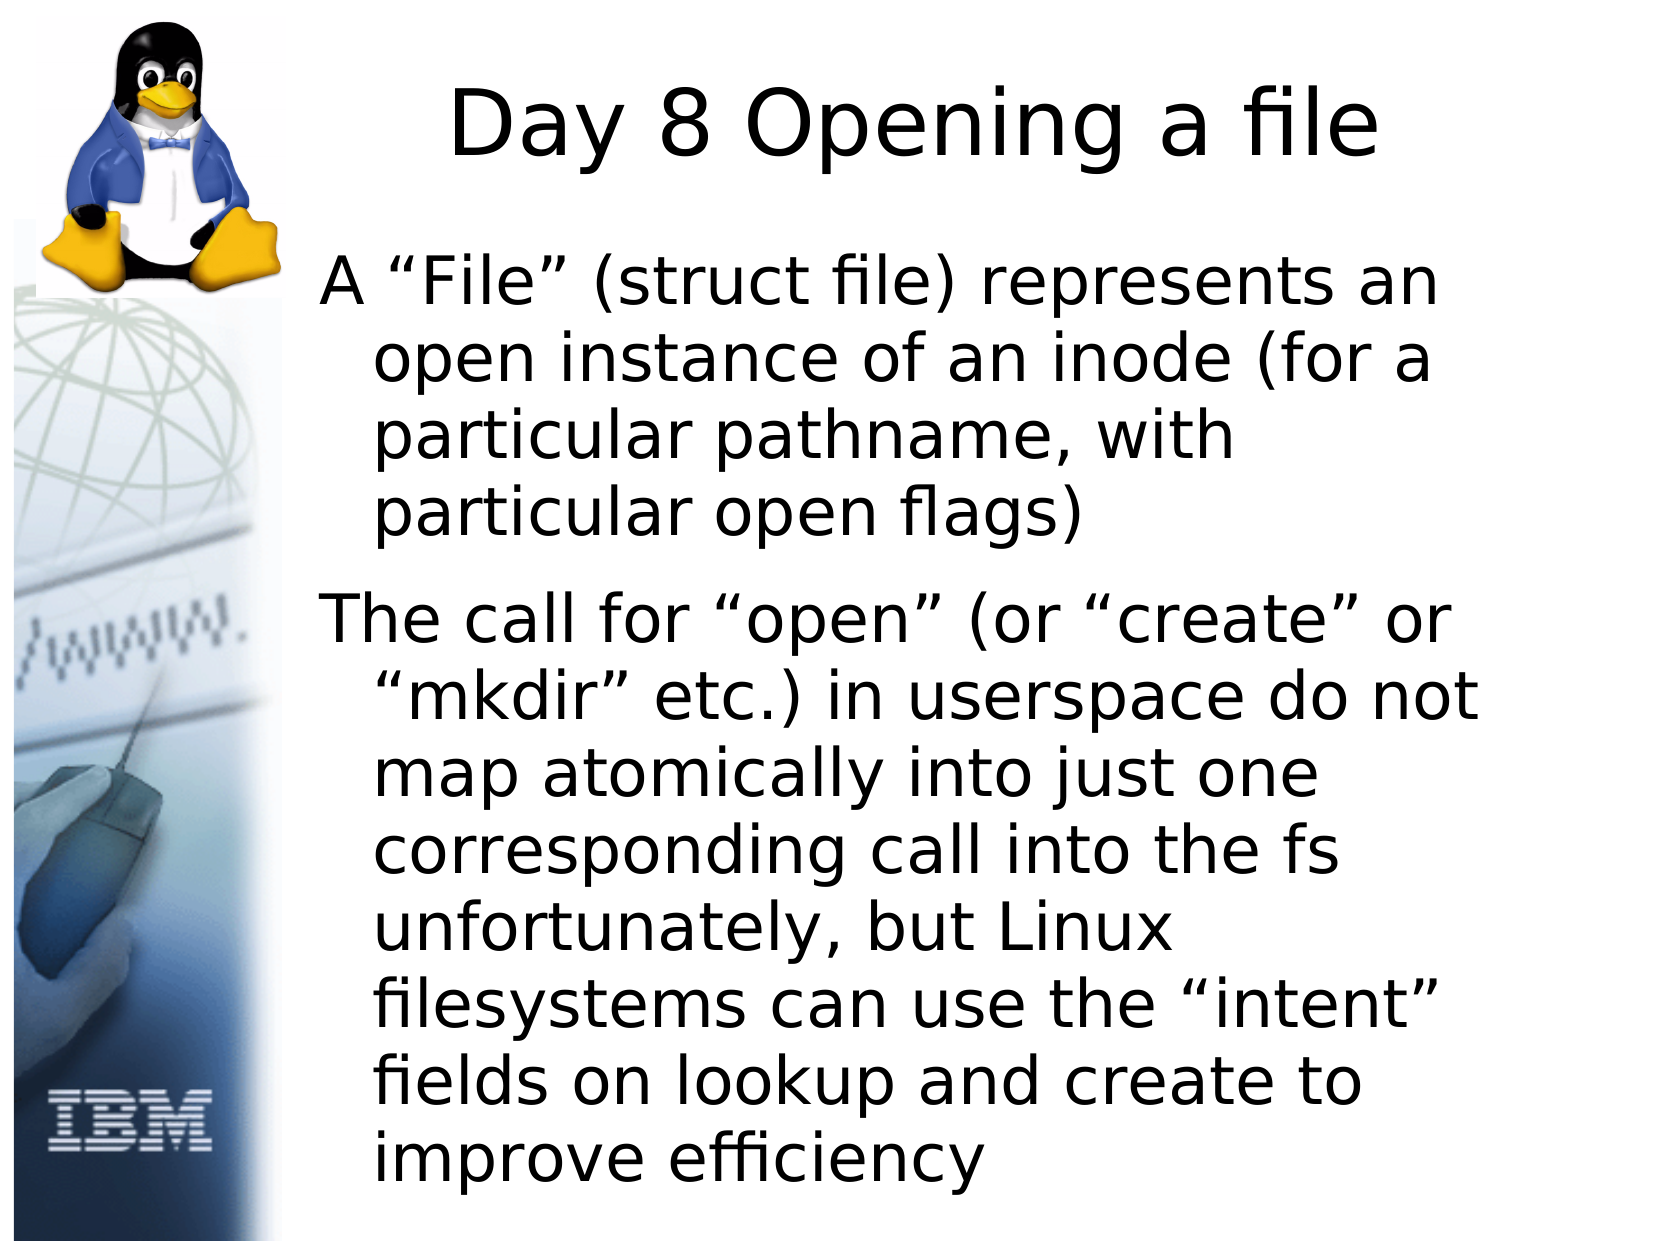

# Day 8 Opening a file
A “File” (struct file) represents an open instance of an inode (for a particular pathname, with particular open flags)
The call for “open” (or “create” or “mkdir” etc.) in userspace do not map atomically into just one corresponding call into the fs unfortunately, but Linux filesystems can use the “intent” fields on lookup and create to improve efficiency